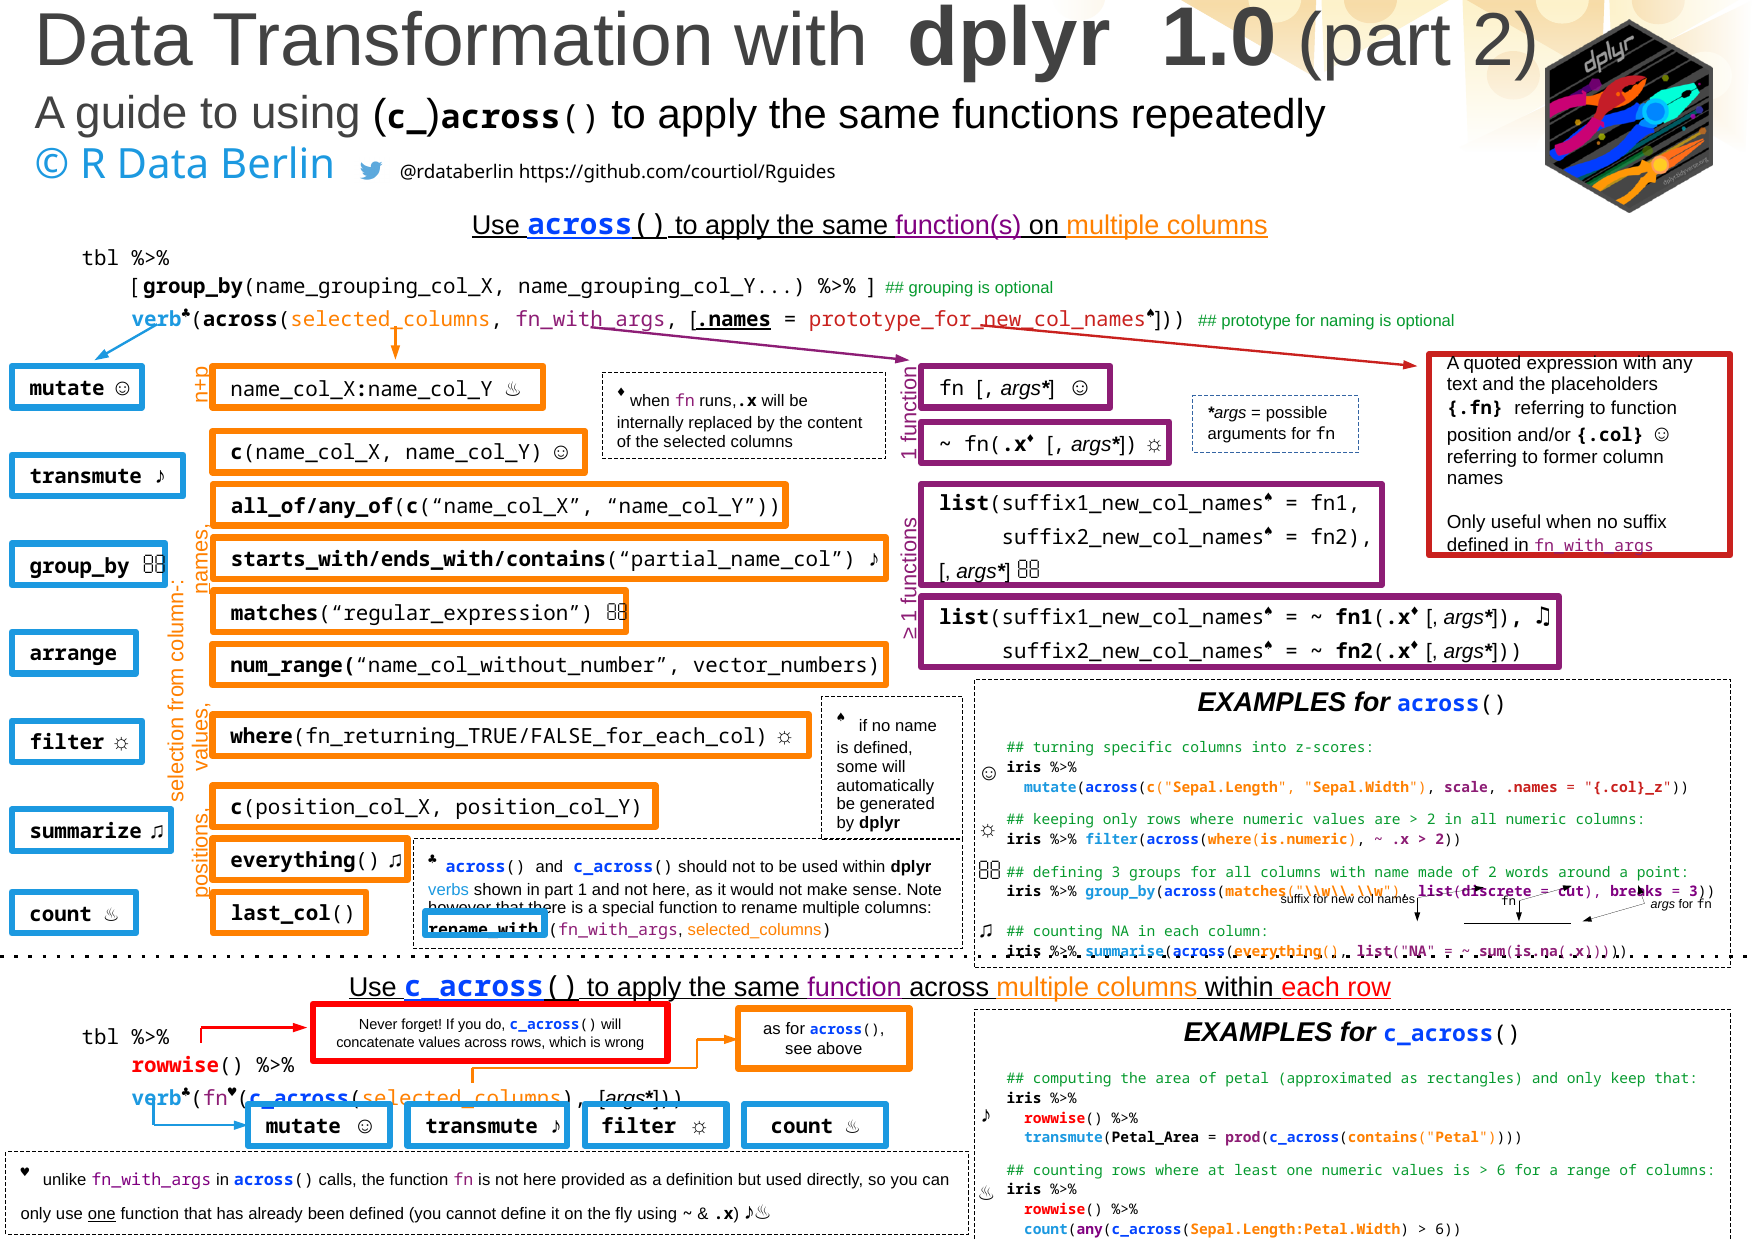

# Data Transformation with dplyr 1.0 (part 2) A guide to using (c_)across() to apply the same functions repeatedly © R Data Berlin @rdataberlin https://github.com/courtiol/Rguides
Use across() to apply the same function(s) on multiple columns
 tbl %>%
 [ group_by(name_grouping_col_X, name_grouping_col_Y...) %>% ] ## grouping is optional
 verb♣(across(selected_columns, fn_with_args, [.names = prototype_for_new_col_names♠])) ## prototype for naming is optional
A quoted expression with any text and the placeholders {.fn} referring to function position and/or {.col} ☺ referring to former column names
Only useful when no suffix defined in fn_with_args
mutate ☺
name_col_X:name_col_Y ♨
fn [, args*] ☺
♦ when fn runs,.x will be internally replaced by the content of the selected columns
1 function
*args = possible arguments for fn
~ fn(.x♦ [, args*]) ☼
c(name_col_X, name_col_Y) ☺
transmute ♪
all_of/any_of(c(“name_col_X”, “name_col_Y”))
list(suffix1_new_col_names♠ = fn1,
 suffix2_new_col_names♠ = fn2),
[, args*] 
starts_with/ends_with/contains(“partial_name_col”) ♪
group_by 
≥ 1 functions
matches(“regular_expression”) 
list(suffix1_new_col_names♠ = ~ fn1(.x♦ [, args*]), ♫
 suffix2_new_col_names♠ = ~ fn2(.x♦ [, args*]))
 selection from column-:
 positions, values, names, n+p
arrange
num_range(“name_col_without_number”, vector_numbers)
EXAMPLES for across()
 ## turning specific columns into z-scores:
 iris %>%
 mutate(across(c("Sepal.Length", "Sepal.Width"), scale, .names = "{.col}_z"))
 ## keeping only rows where numeric values are > 2 in all numeric columns:
 iris %>% filter(across(where(is.numeric), ~ .x > 2))
 ## defining 3 groups for all columns with name made of 2 words around a point:
 iris %>% group_by(across(matches("\\w\\.\\w"), list(discrete = cut), breaks = 3))
 ## counting NA in each column:
 iris %>% summarise(across(everything(), list("NA" = ~ sum(is.na(.x)))))
♠ if no name is defined, some will automatically be generated by dplyr
where(fn_returning_TRUE/FALSE_for_each_col) ☼
filter ☼
☺
c(position_col_X, position_col_Y)
☼
summarize ♫
everything() ♫
♣ across() and c_across() should not to be used within dplyr verbs shown in part 1 and not here, as it would not make sense. Note however that there is a special function to rename multiple columns: rename_with (fn_with_args, selected_columns)

fn
suffix for new col names
args for fn
count ♨
last_col()
♫
Use c_across() to apply the same function across multiple columns within each row
 tbl %>%
 rowwise() %>%
 verb♣(fn♥(c_across(selected_columns), [args*]))
Never forget! If you do, c_across() will concatenate values across rows, which is wrong
as for across(),
see above
EXAMPLES for c_across()
 ## computing the area of petal (approximated as rectangles) and only keep that:
 iris %>%
 rowwise() %>%
 transmute(Petal_Area = prod(c_across(contains("Petal"))))
 ## counting rows where at least one numeric values is > 6 for a range of columns:
 iris %>%
 rowwise() %>%
 count(any(c_across(Sepal.Length:Petal.Width) > 6))
♪
mutate ☺
transmute ♪
filter ☼
count ♨
♥ unlike fn_with_args in across() calls, the function fn is not here provided as a definition but used directly, so you can only use one function that has already been defined (you cannot define it on the fly using ~ & .x) ♪♨
♨